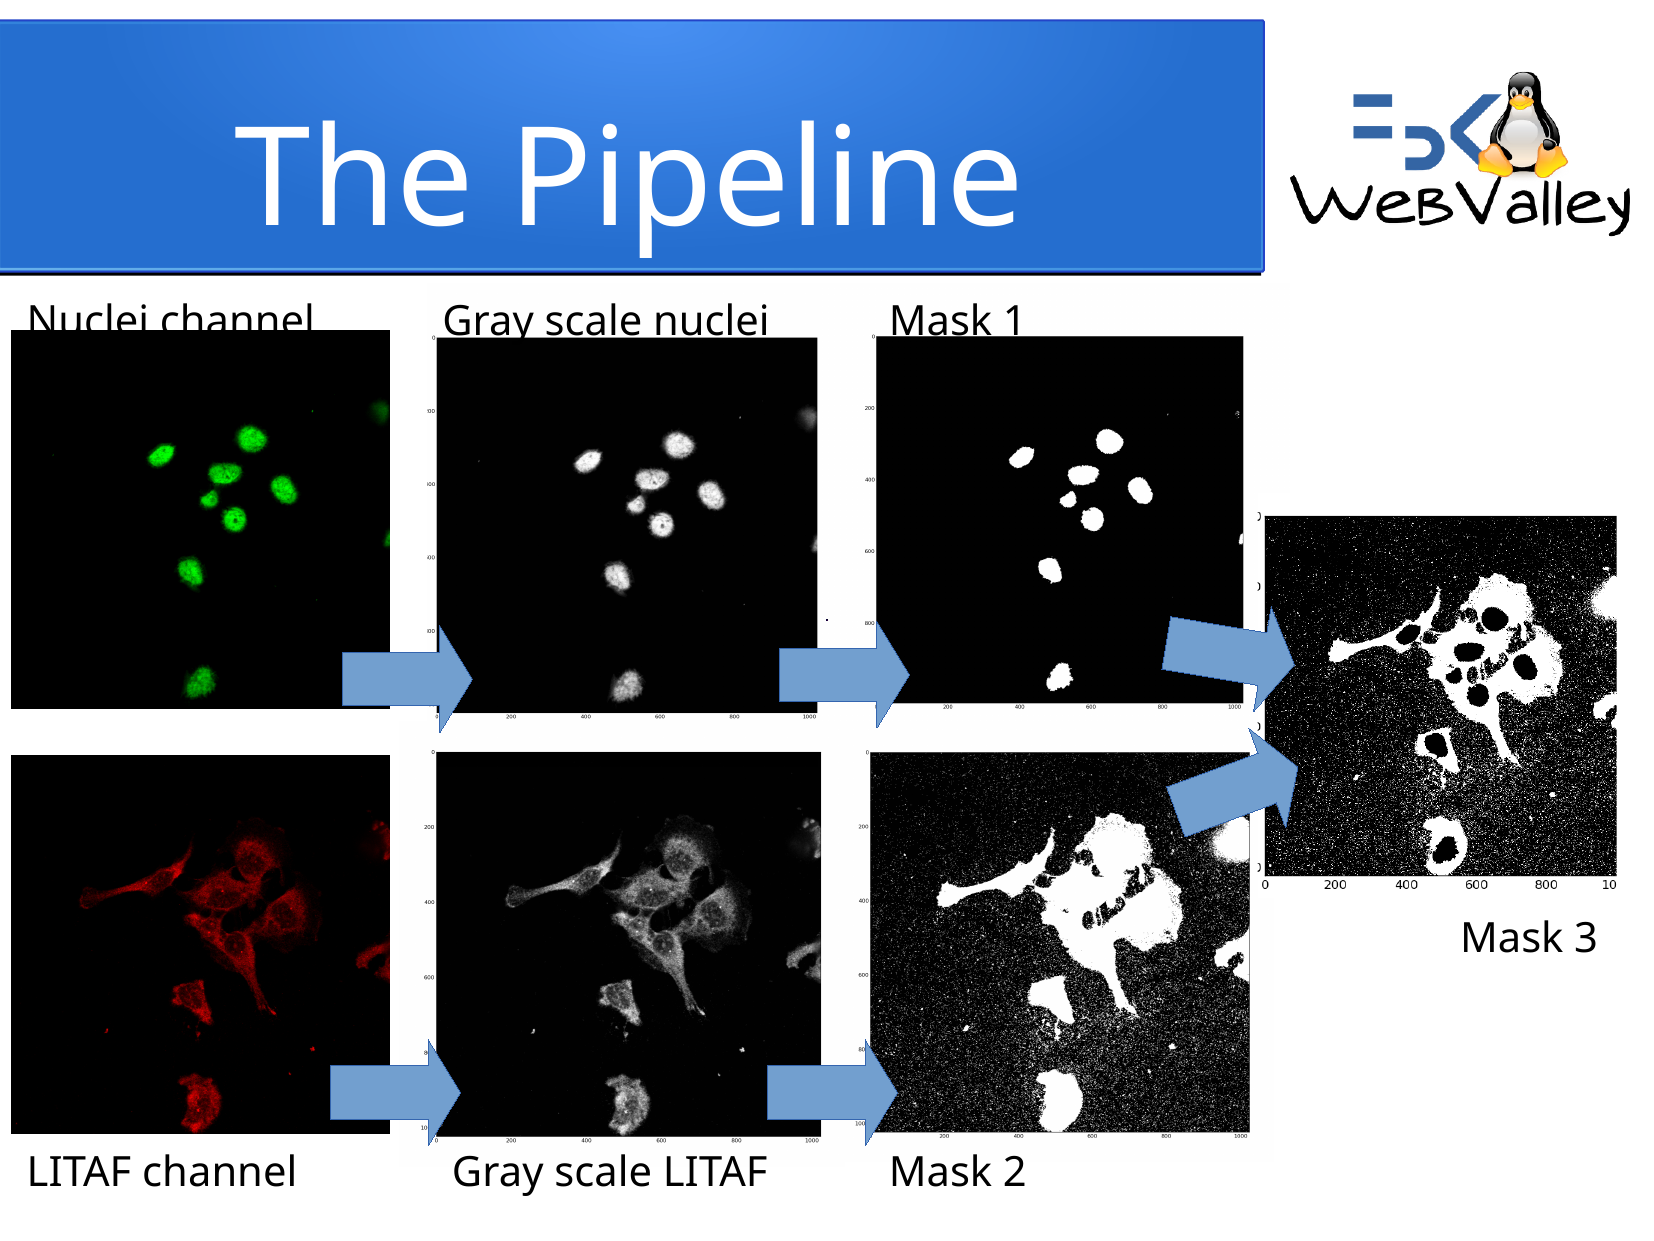

The Pipeline
Nuclei channel
Gray scale nuclei
Mask 1
Mask 3
LITAF channel
Gray scale LITAF
Mask 2